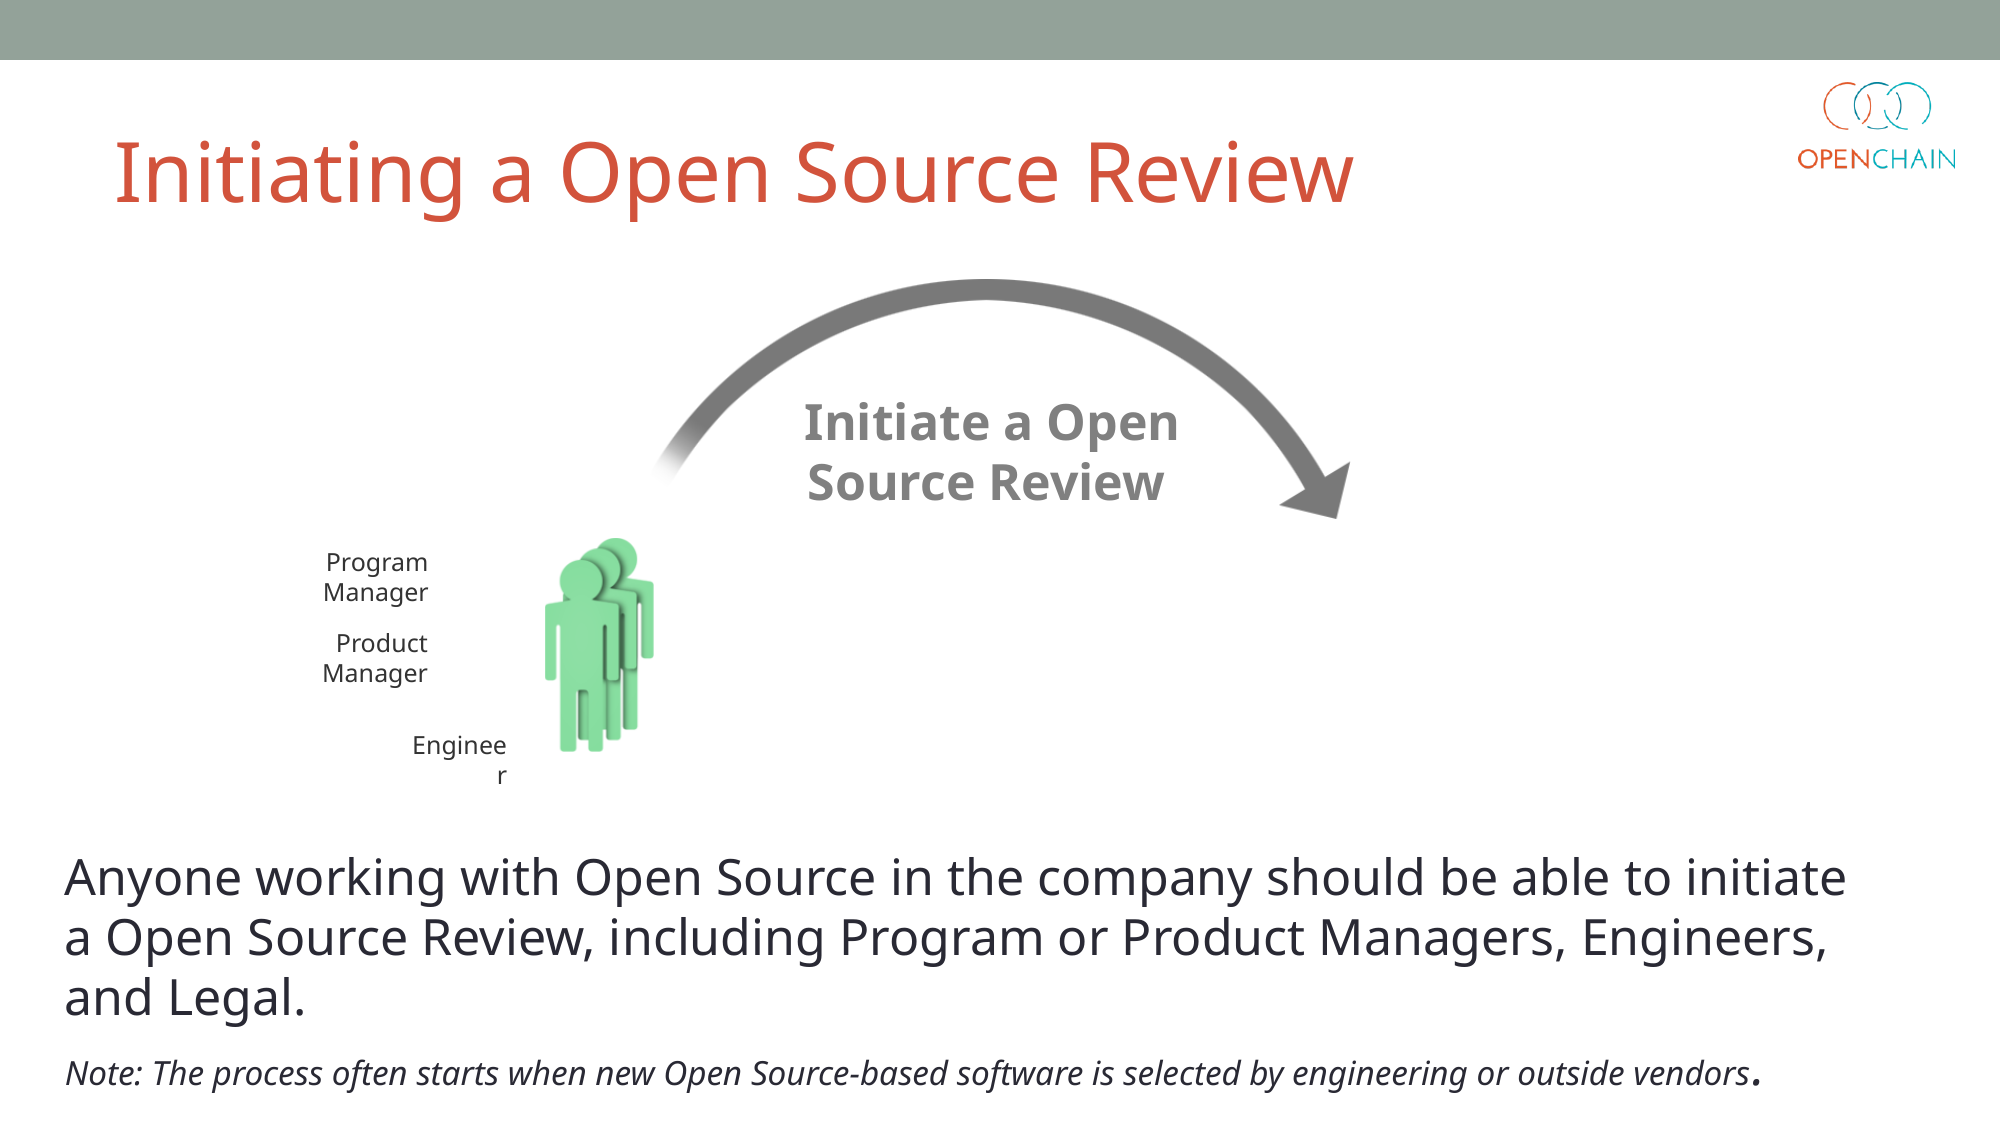

Initiating a Open Source Review
Initiate a Open Source Review
Program Manager
Product Manager
 Engineer
Anyone working with Open Source in the company should be able to initiate a Open Source Review, including Program or Product Managers, Engineers, and Legal.
Note: The process often starts when new Open Source-based software is selected by engineering or outside vendors.